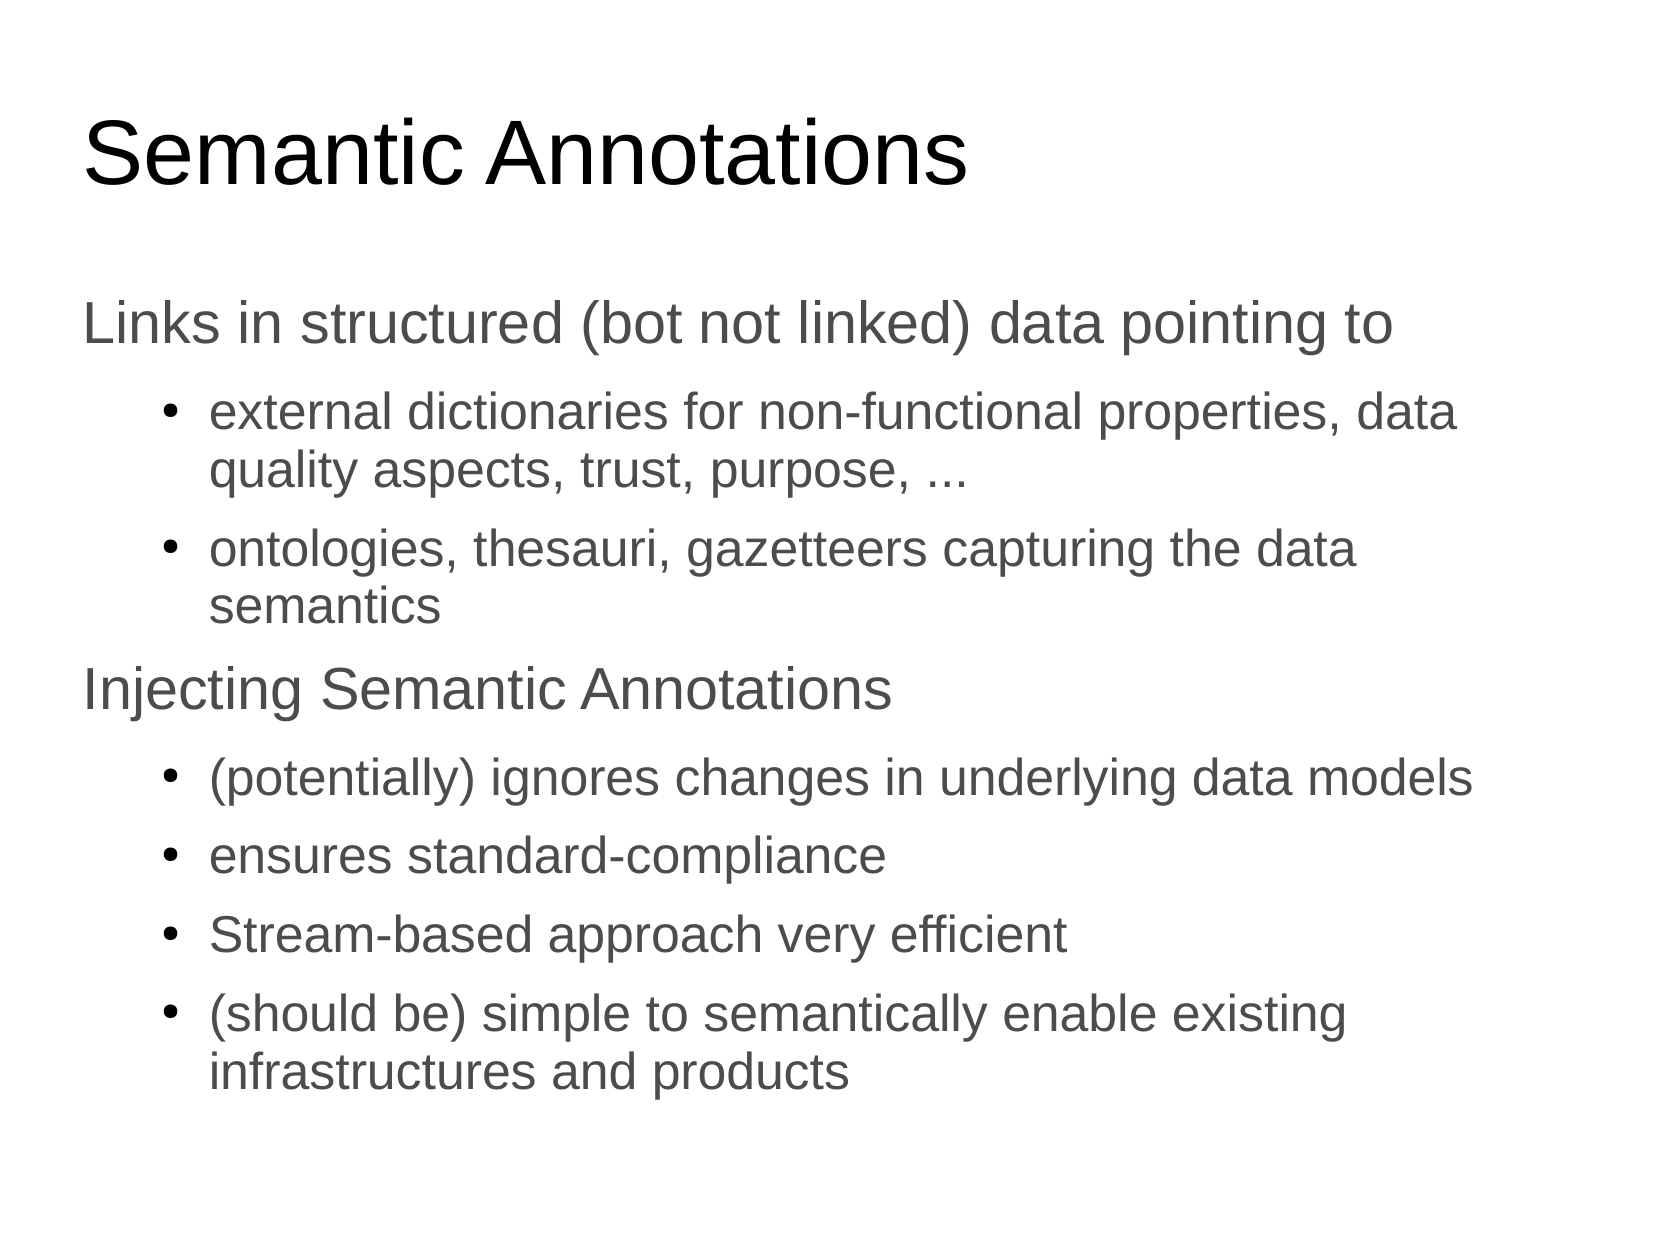

# Semantic Annotations
Links in structured (bot not linked) data pointing to
external dictionaries for non-functional properties, data quality aspects, trust, purpose, ...
ontologies, thesauri, gazetteers capturing the data semantics
Injecting Semantic Annotations
(potentially) ignores changes in underlying data models
ensures standard-compliance
Stream-based approach very efficient
(should be) simple to semantically enable existing infrastructures and products